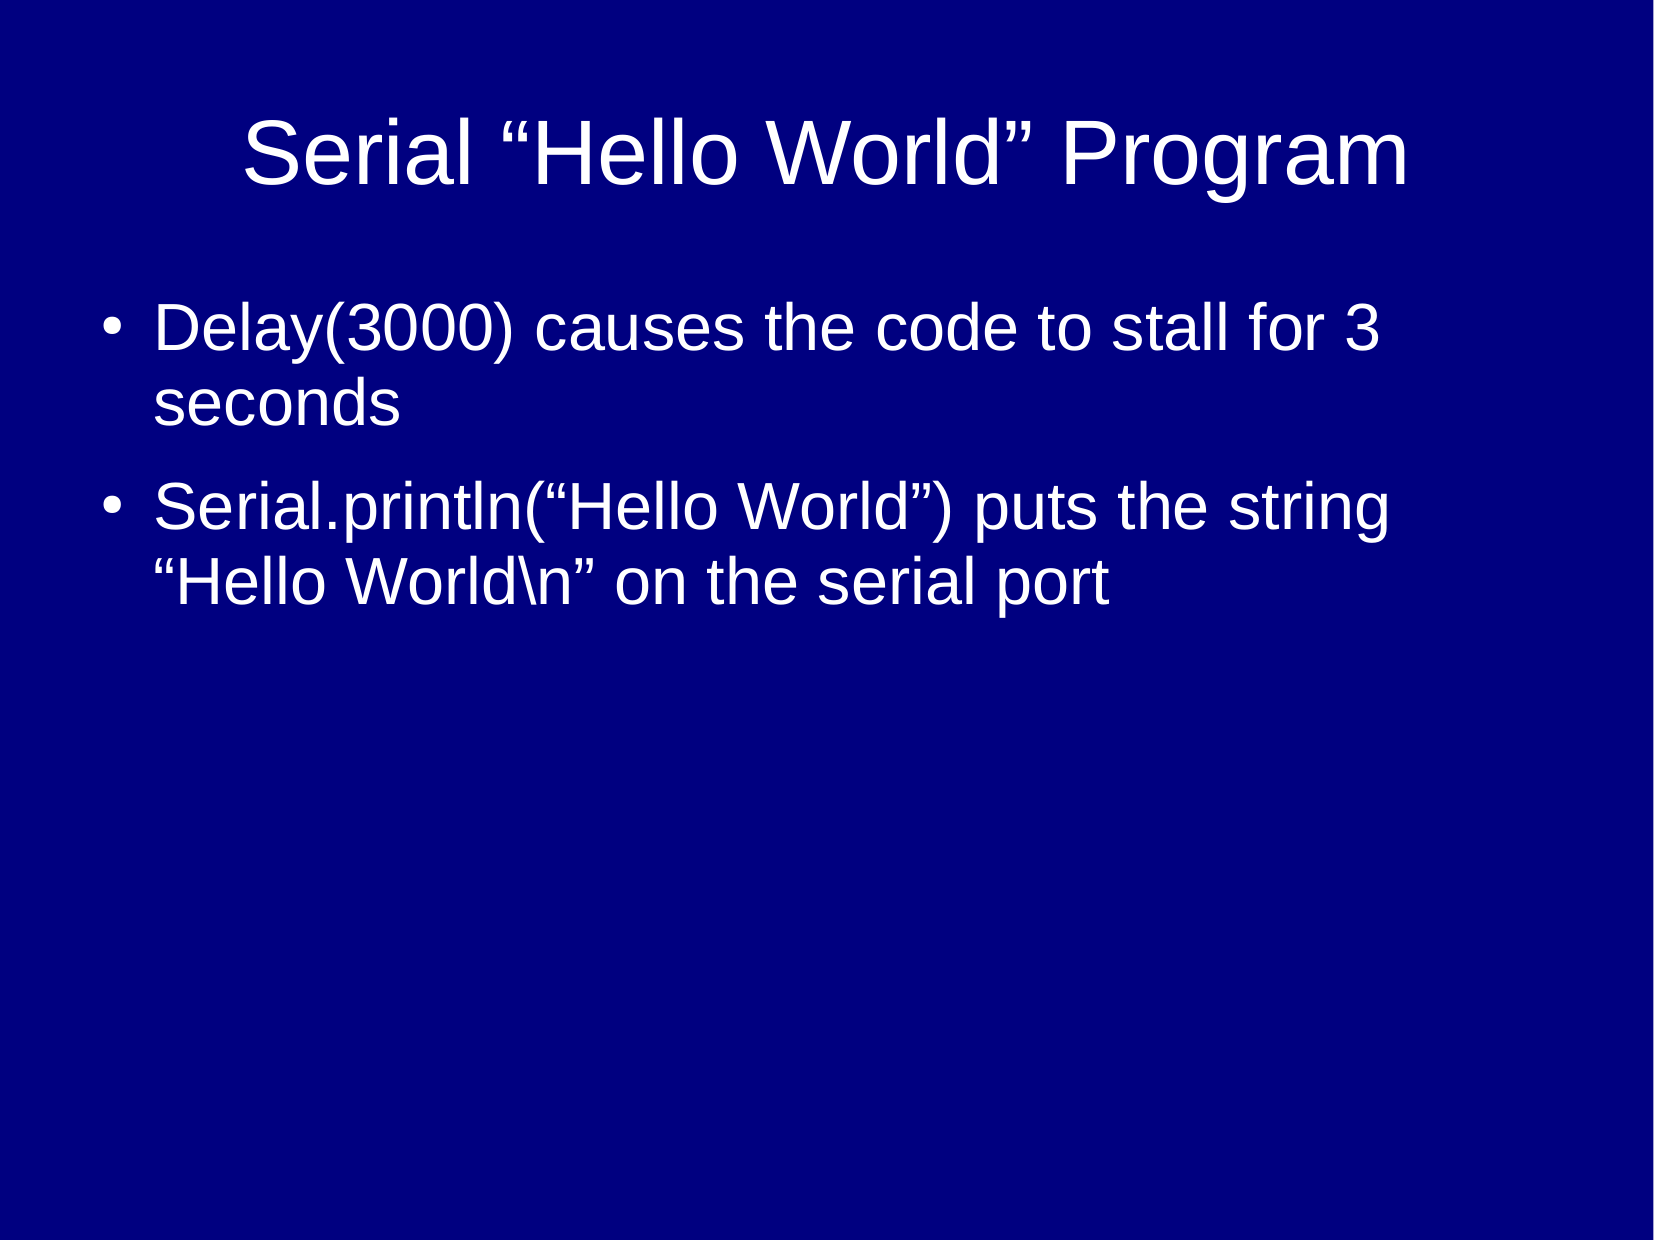

# Serial “Hello World” Program
Delay(3000) causes the code to stall for 3 seconds
Serial.println(“Hello World”) puts the string “Hello World\n” on the serial port